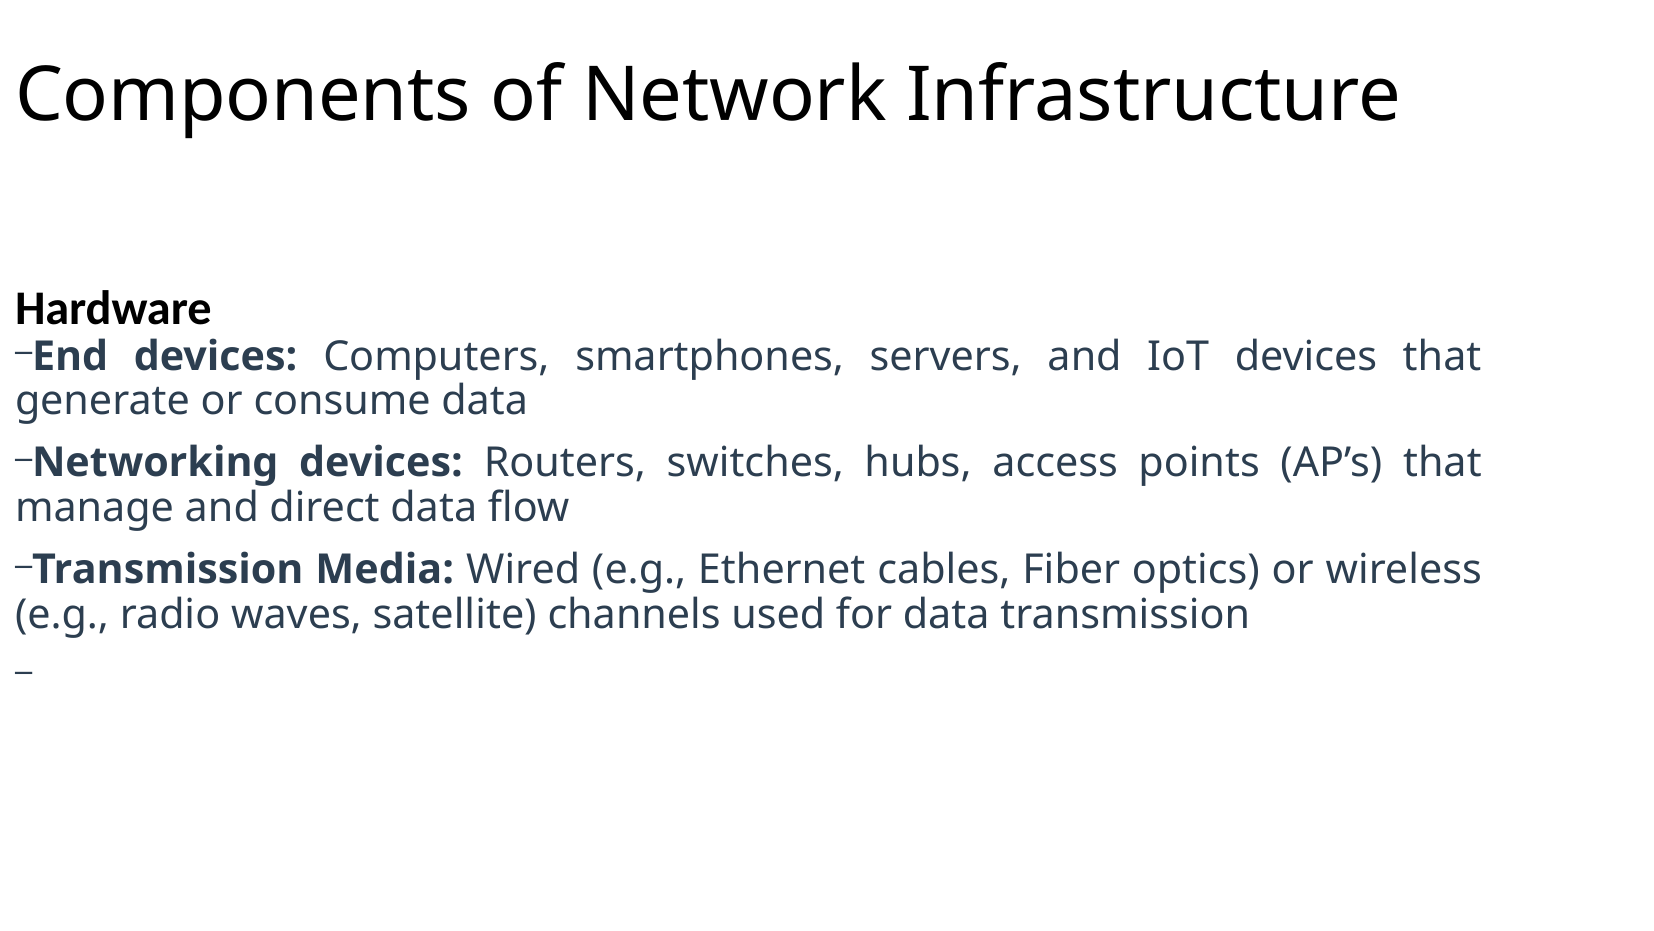

# Components of Network Infrastructure
Hardware
End devices: Computers, smartphones, servers, and IoT devices that generate or consume data
Networking devices: Routers, switches, hubs, access points (AP’s) that manage and direct data flow
Transmission Media: Wired (e.g., Ethernet cables, Fiber optics) or wireless (e.g., radio waves, satellite) channels used for data transmission